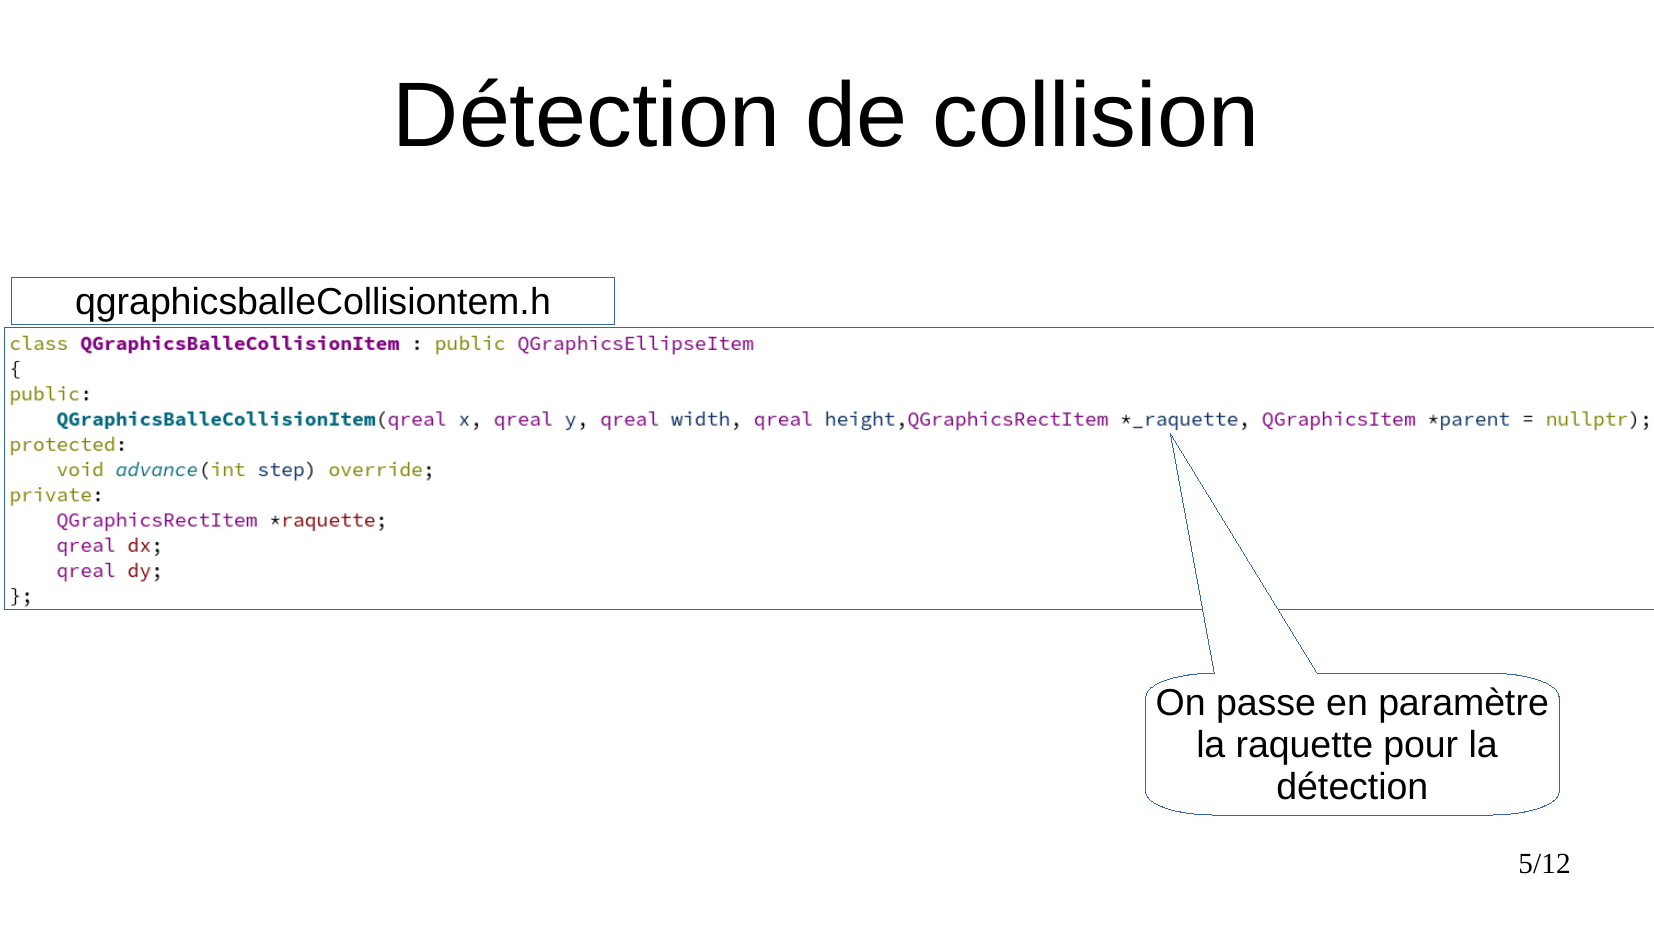

# Détection de collision
qgraphicsballeCollisiontem.h
On passe en paramètre
la raquette pour la
détection
5